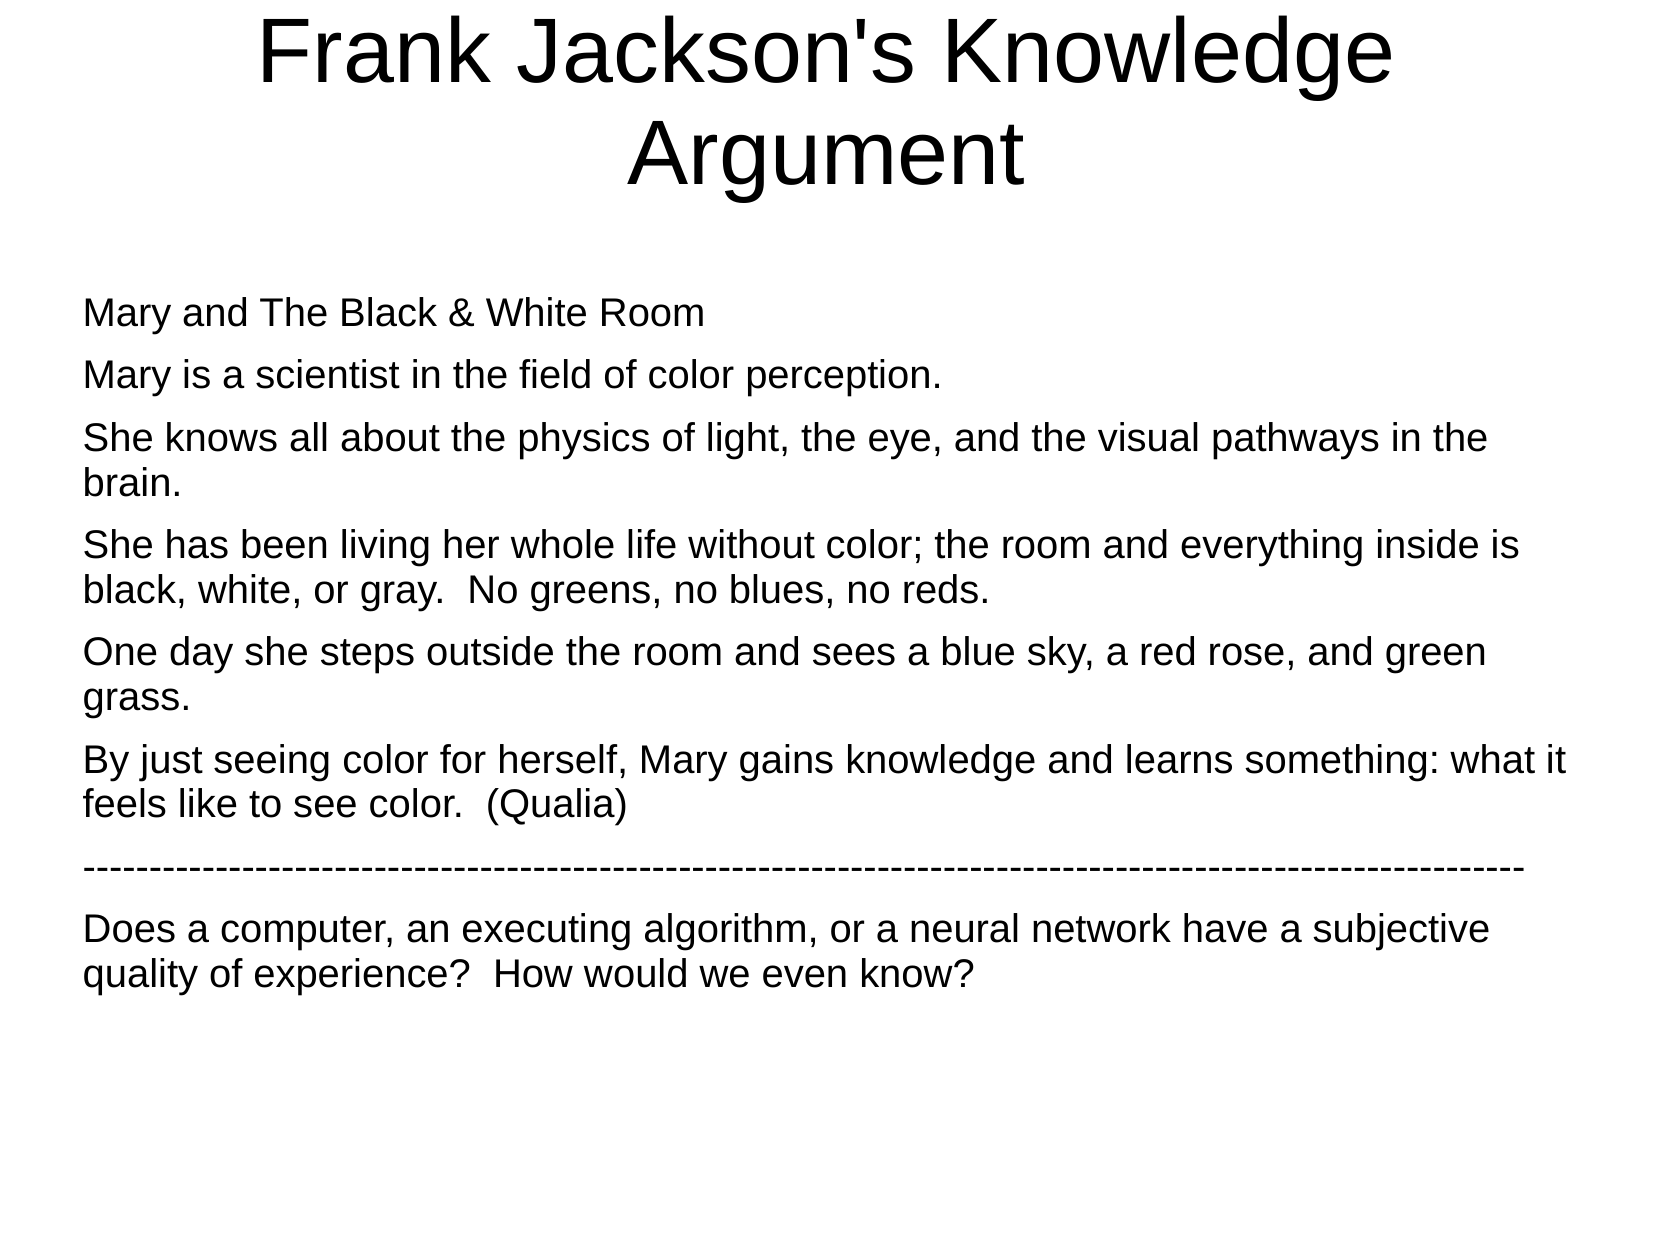

# Frank Jackson's Knowledge Argument
Mary and The Black & White Room
Mary is a scientist in the field of color perception.
She knows all about the physics of light, the eye, and the visual pathways in the brain.
She has been living her whole life without color; the room and everything inside is black, white, or gray. No greens, no blues, no reds.
One day she steps outside the room and sees a blue sky, a red rose, and green grass.
By just seeing color for herself, Mary gains knowledge and learns something: what it feels like to see color. (Qualia)
-------------------------------------------------------------------------------------------------------------
Does a computer, an executing algorithm, or a neural network have a subjective quality of experience? How would we even know?